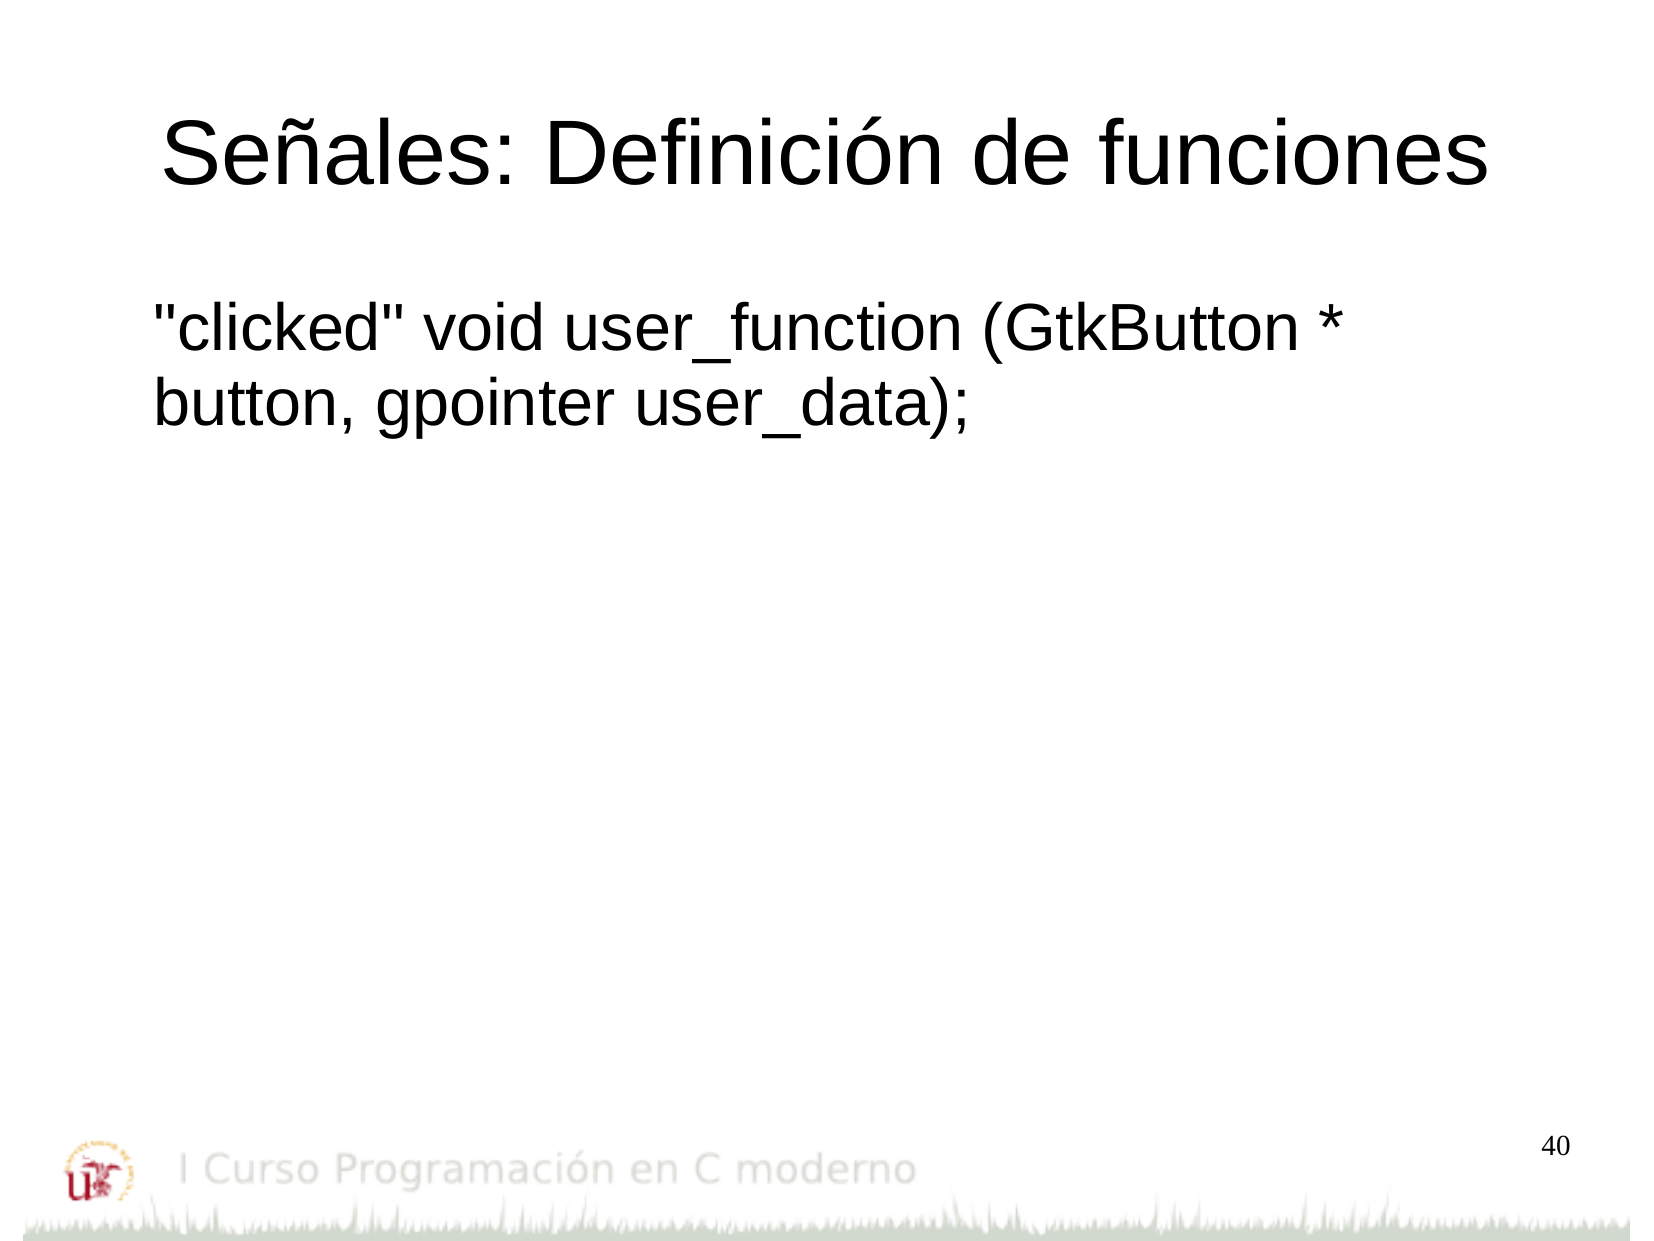

# Señales: Definición de funciones
"clicked" void user_function (GtkButton * button, gpointer user_data);
40